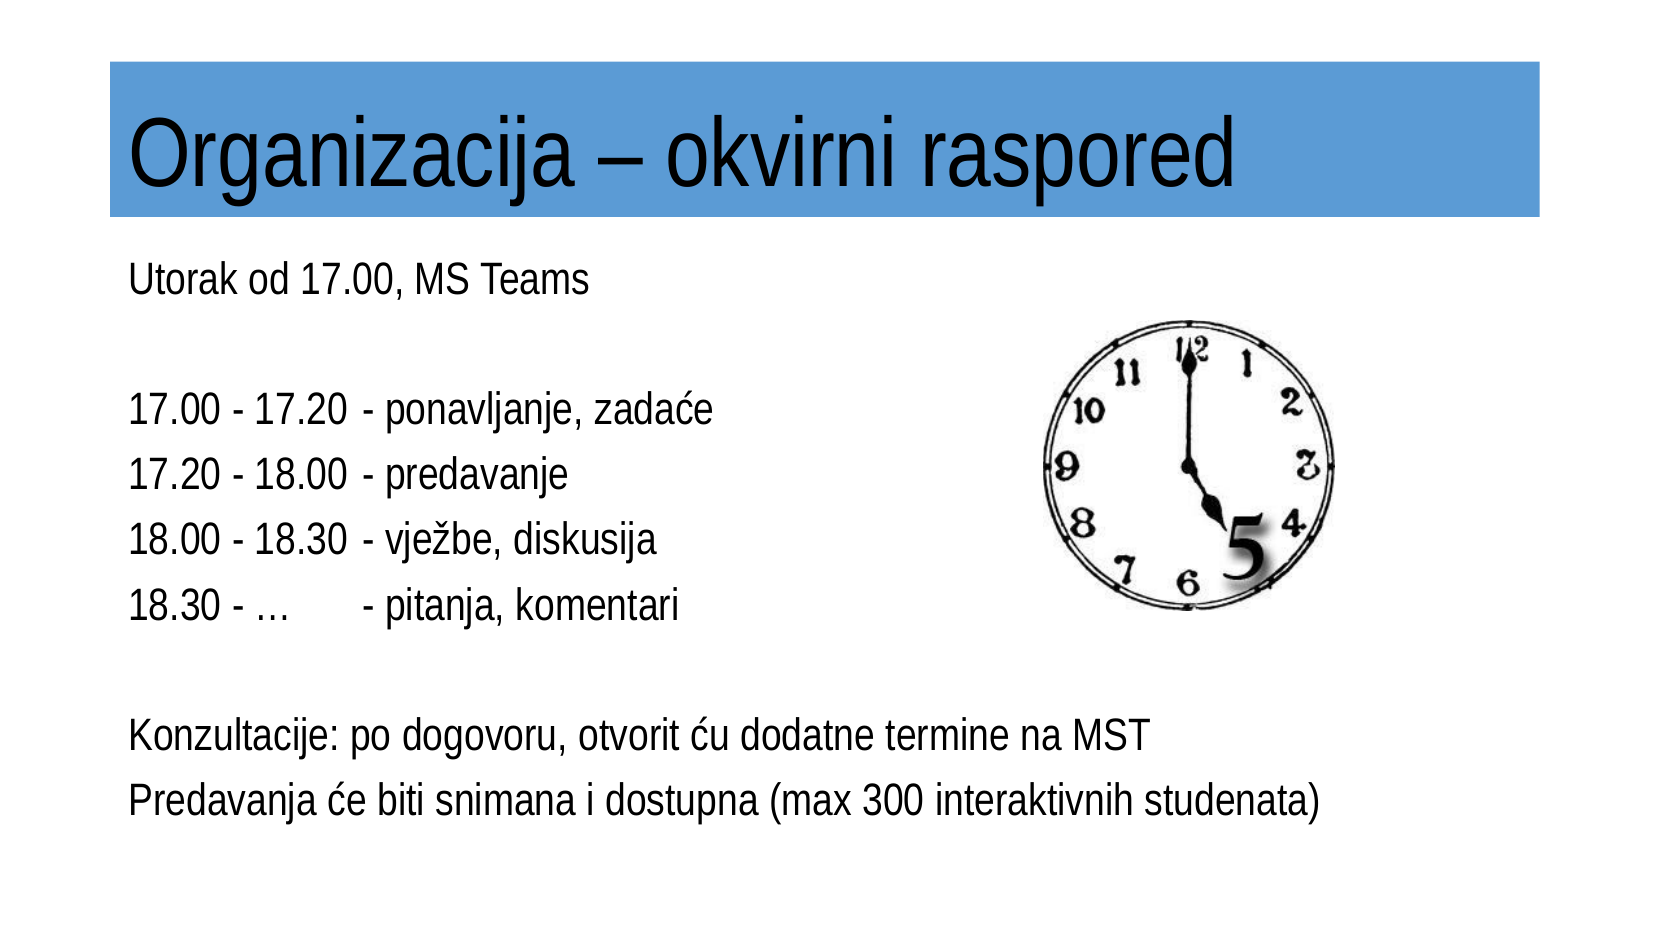

# Organizacija – okvirni raspored
Utorak od 17.00, MS Teams
17.00 - 17.20 	- ponavljanje, zadaće
17.20 - 18.00 	- predavanje
18.00 - 18.30	- vježbe, diskusija
18.30 - … 	- pitanja, komentari
Konzultacije: po dogovoru, otvorit ću dodatne termine na MST
Predavanja će biti snimana i dostupna (max 300 interaktivnih studenata)